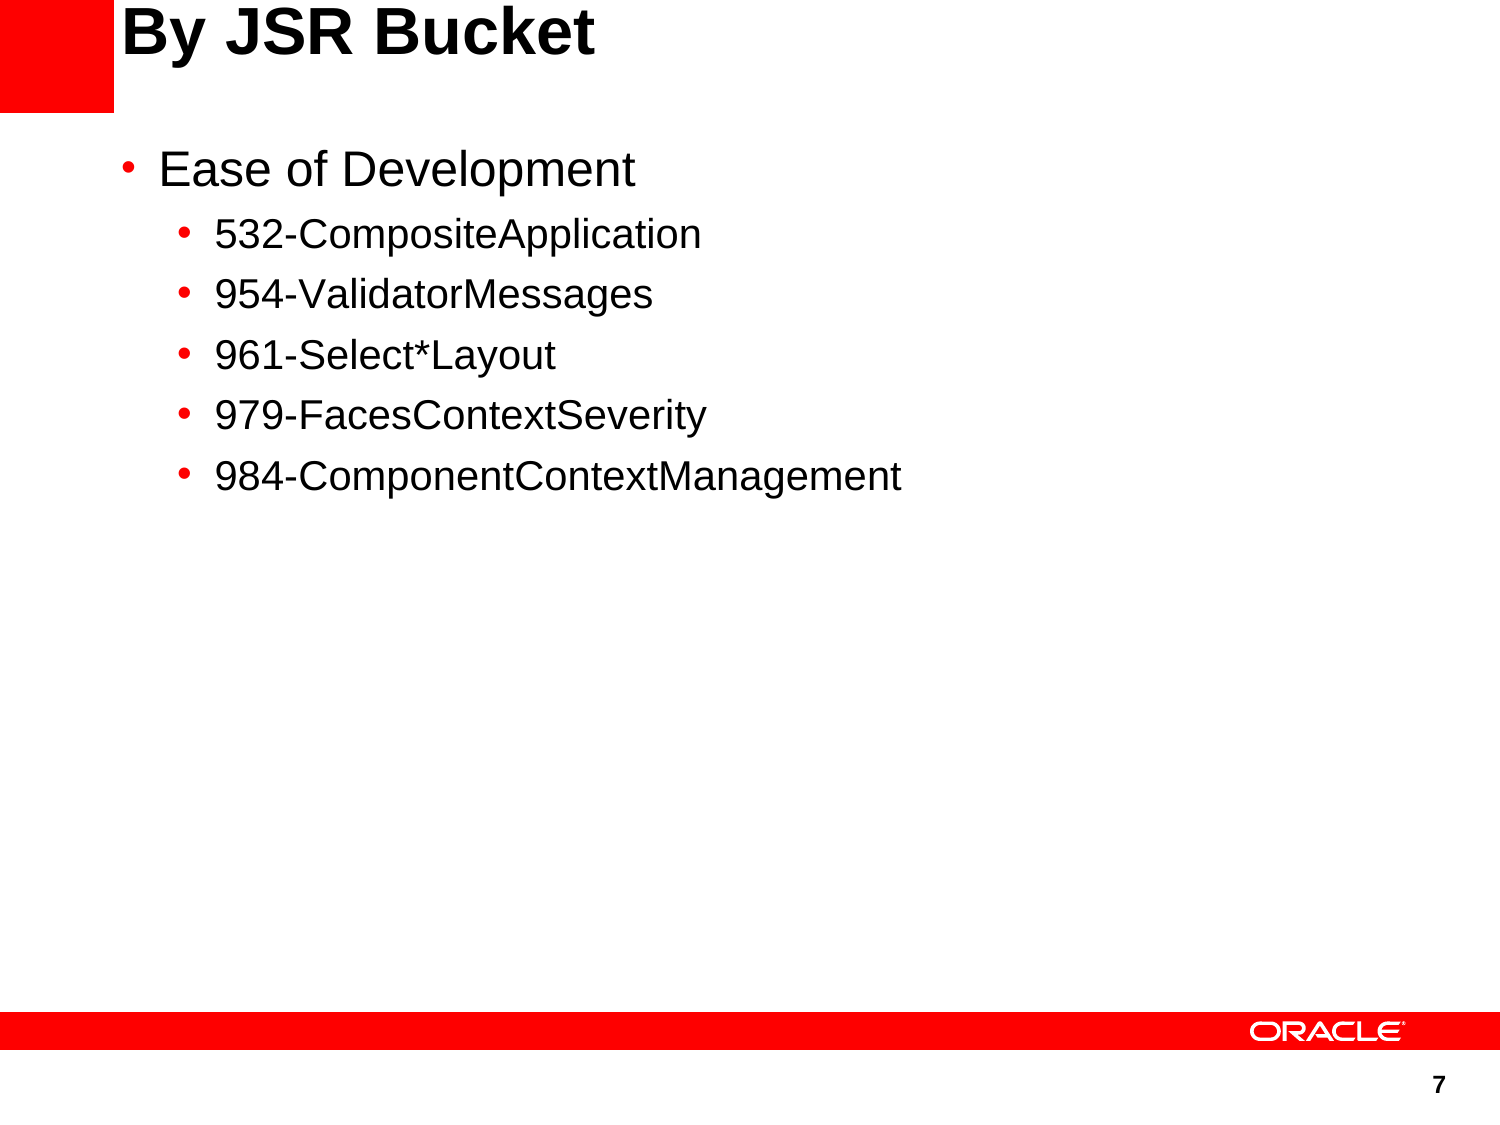

# By JSR Bucket
Ease of Development
532-CompositeApplication
954-ValidatorMessages
961-Select*Layout
979-FacesContextSeverity
984-ComponentContextManagement